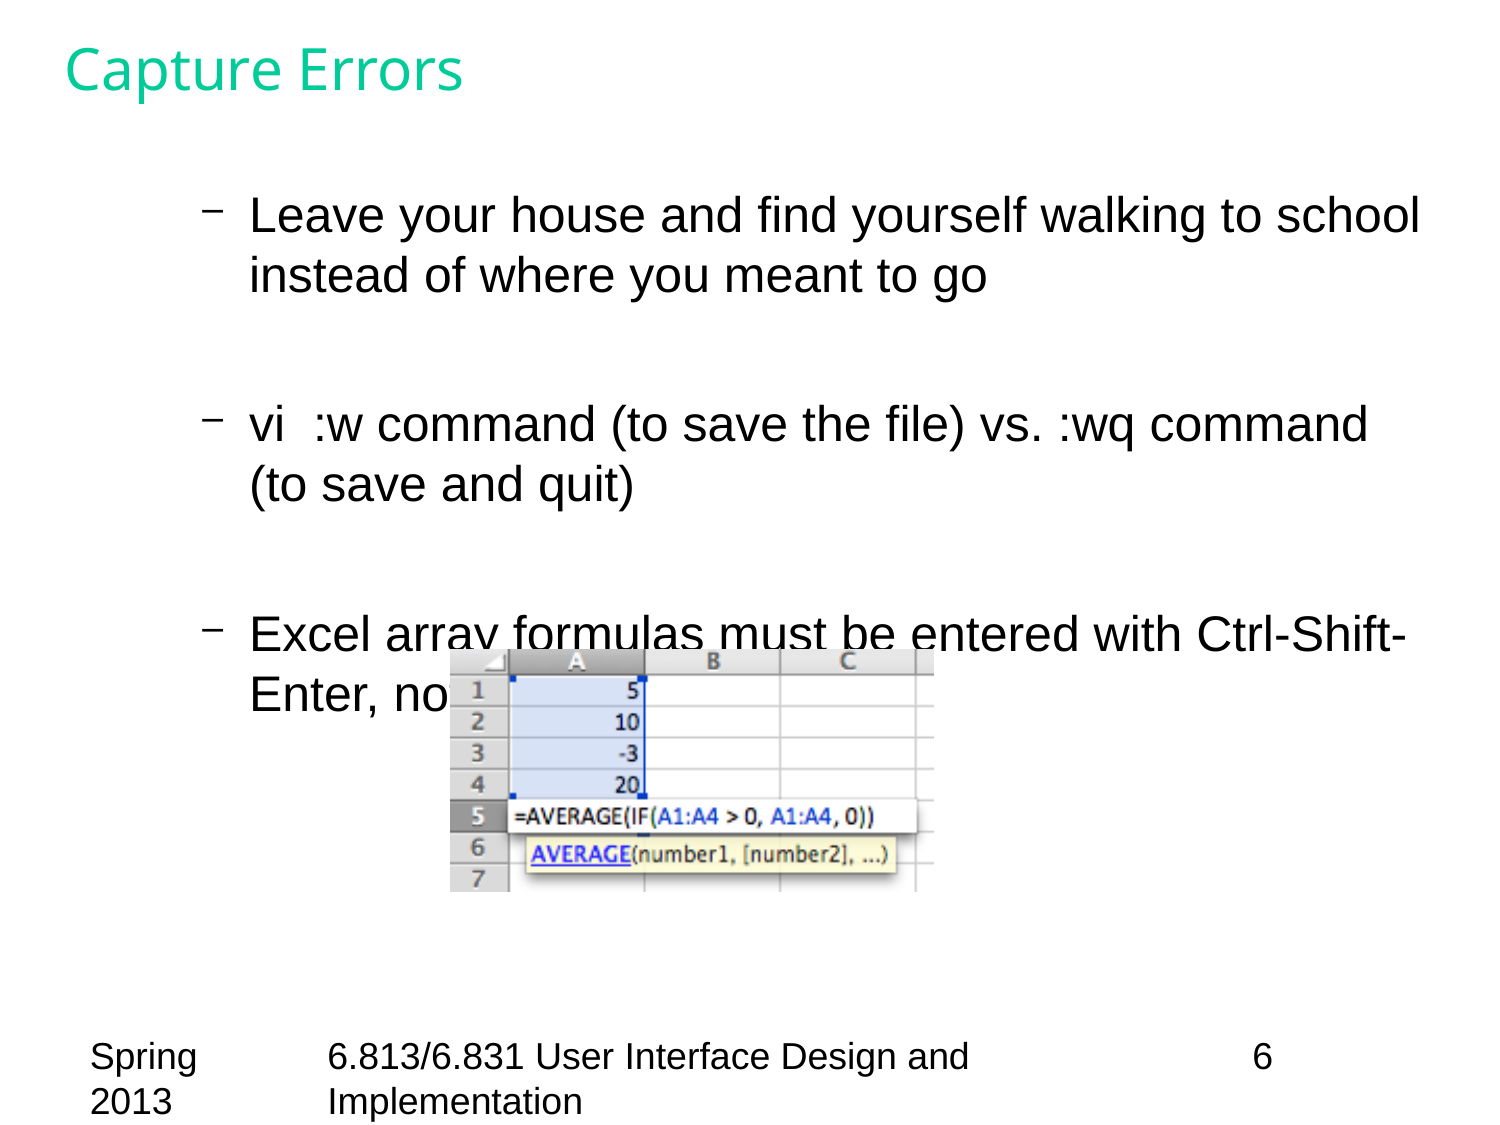

# Capture Errors
Leave your house and find yourself walking to school instead of where you meant to go
vi :w command (to save the file) vs. :wq command (to save and quit)
Excel array formulas must be entered with Ctrl-Shift-Enter, not just Enter
Spring 2013
6.813/6.831 User Interface Design and Implementation